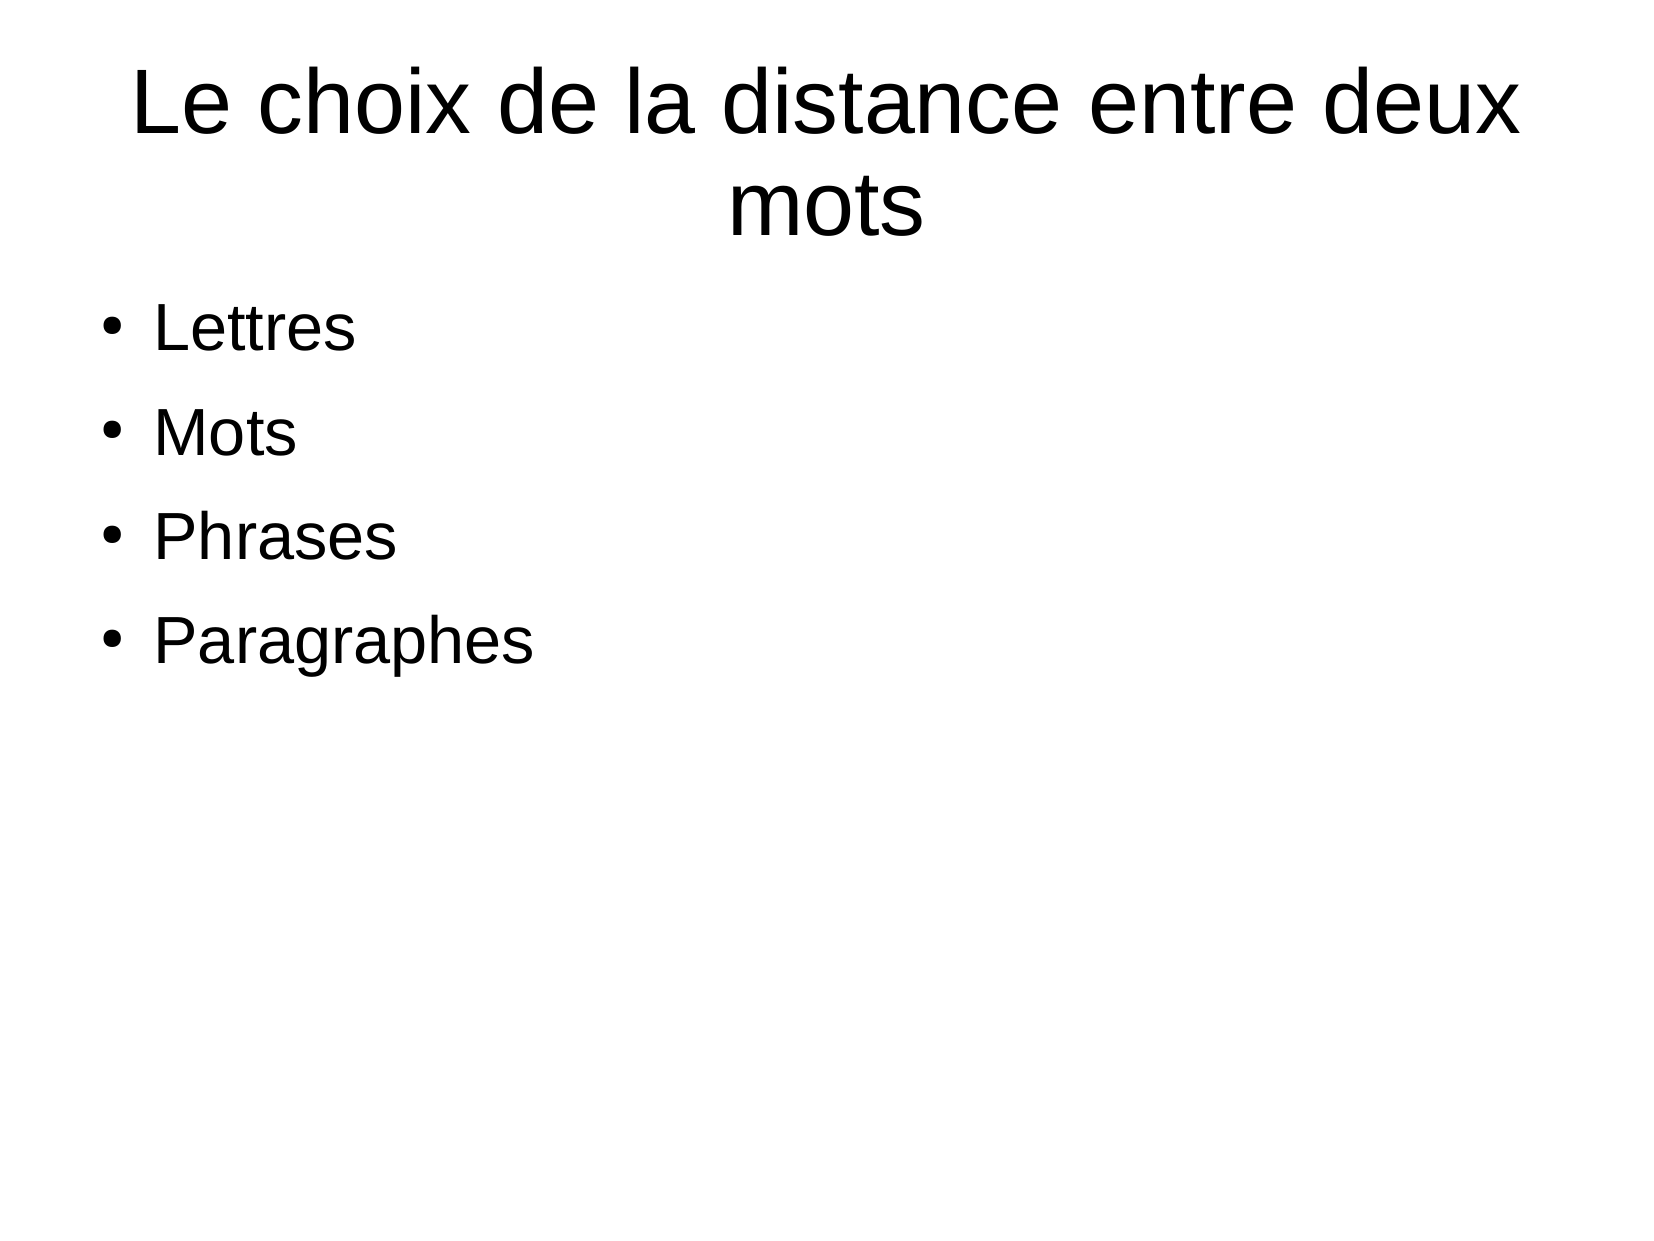

# Le choix de la distance entre deux mots
Lettres
Mots
Phrases
Paragraphes